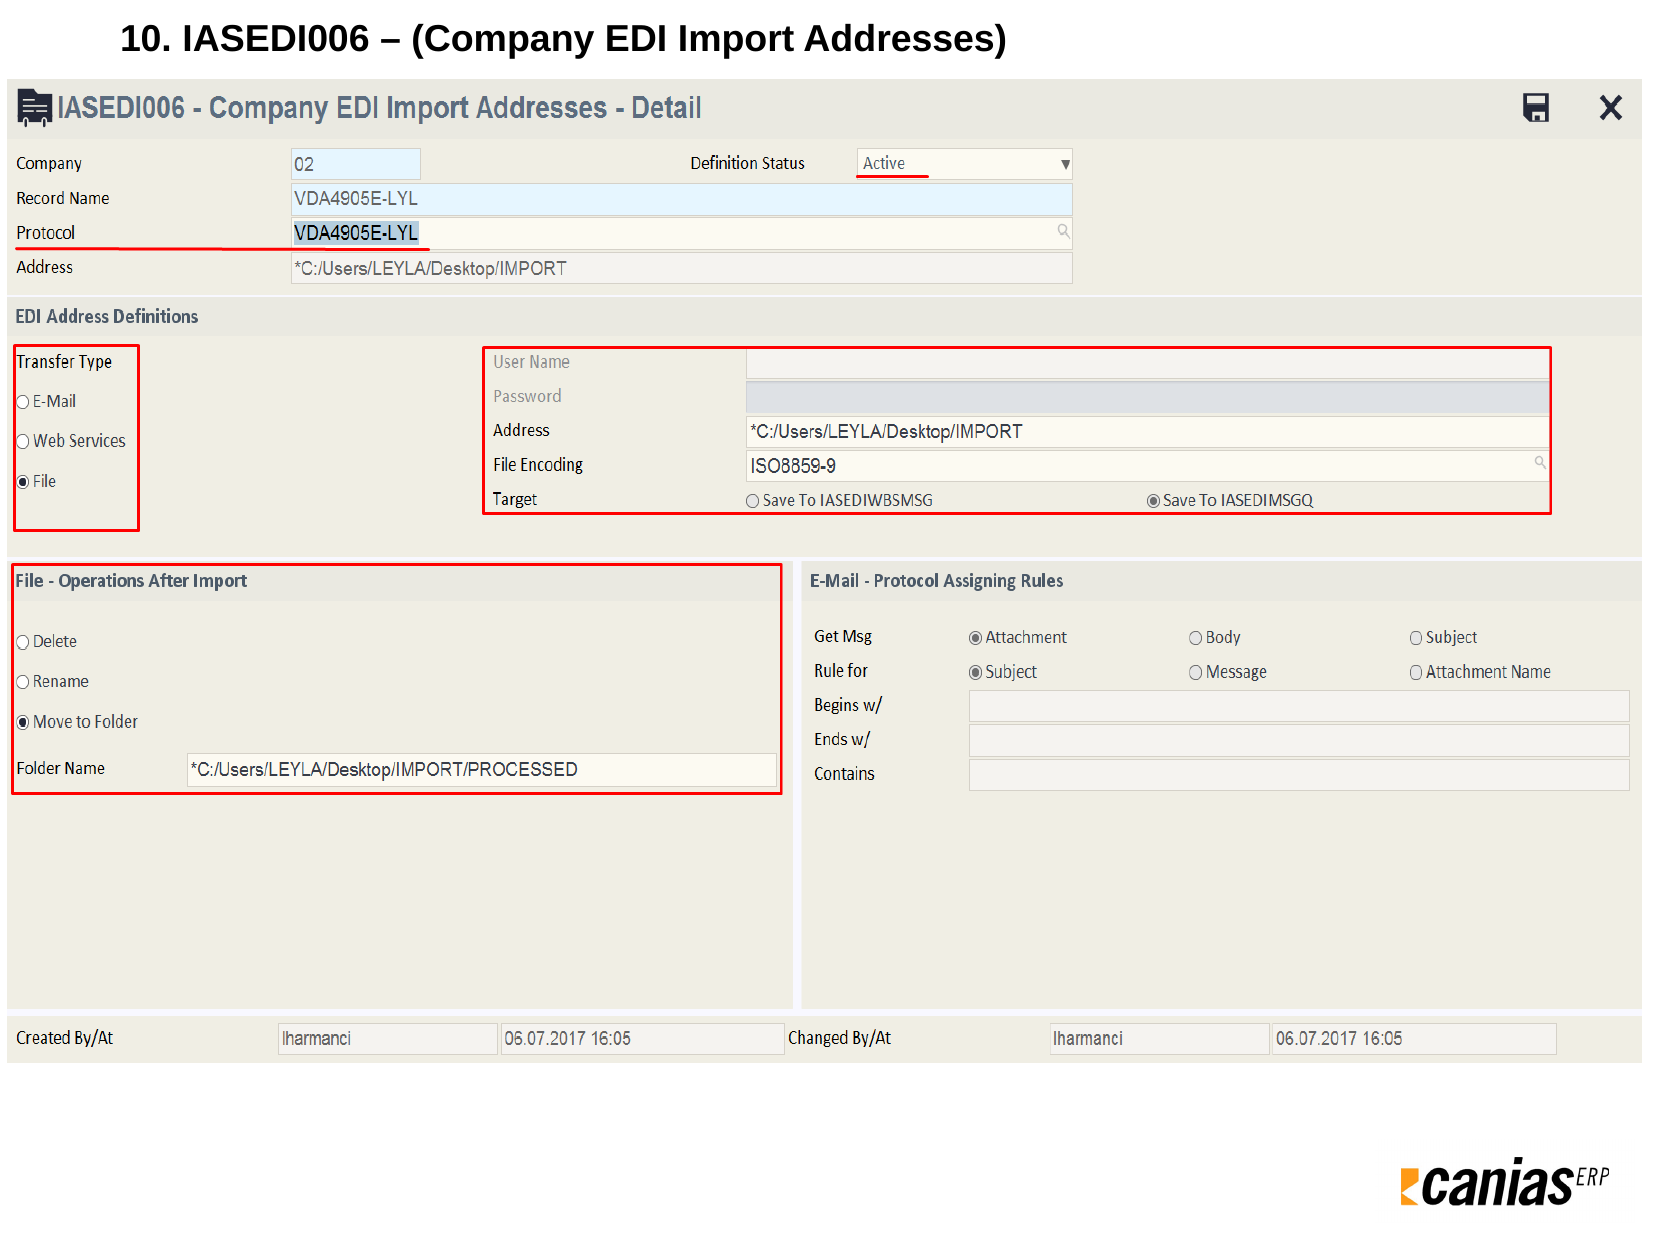

10. IASEDI006 – (Company EDI Import Addresses)